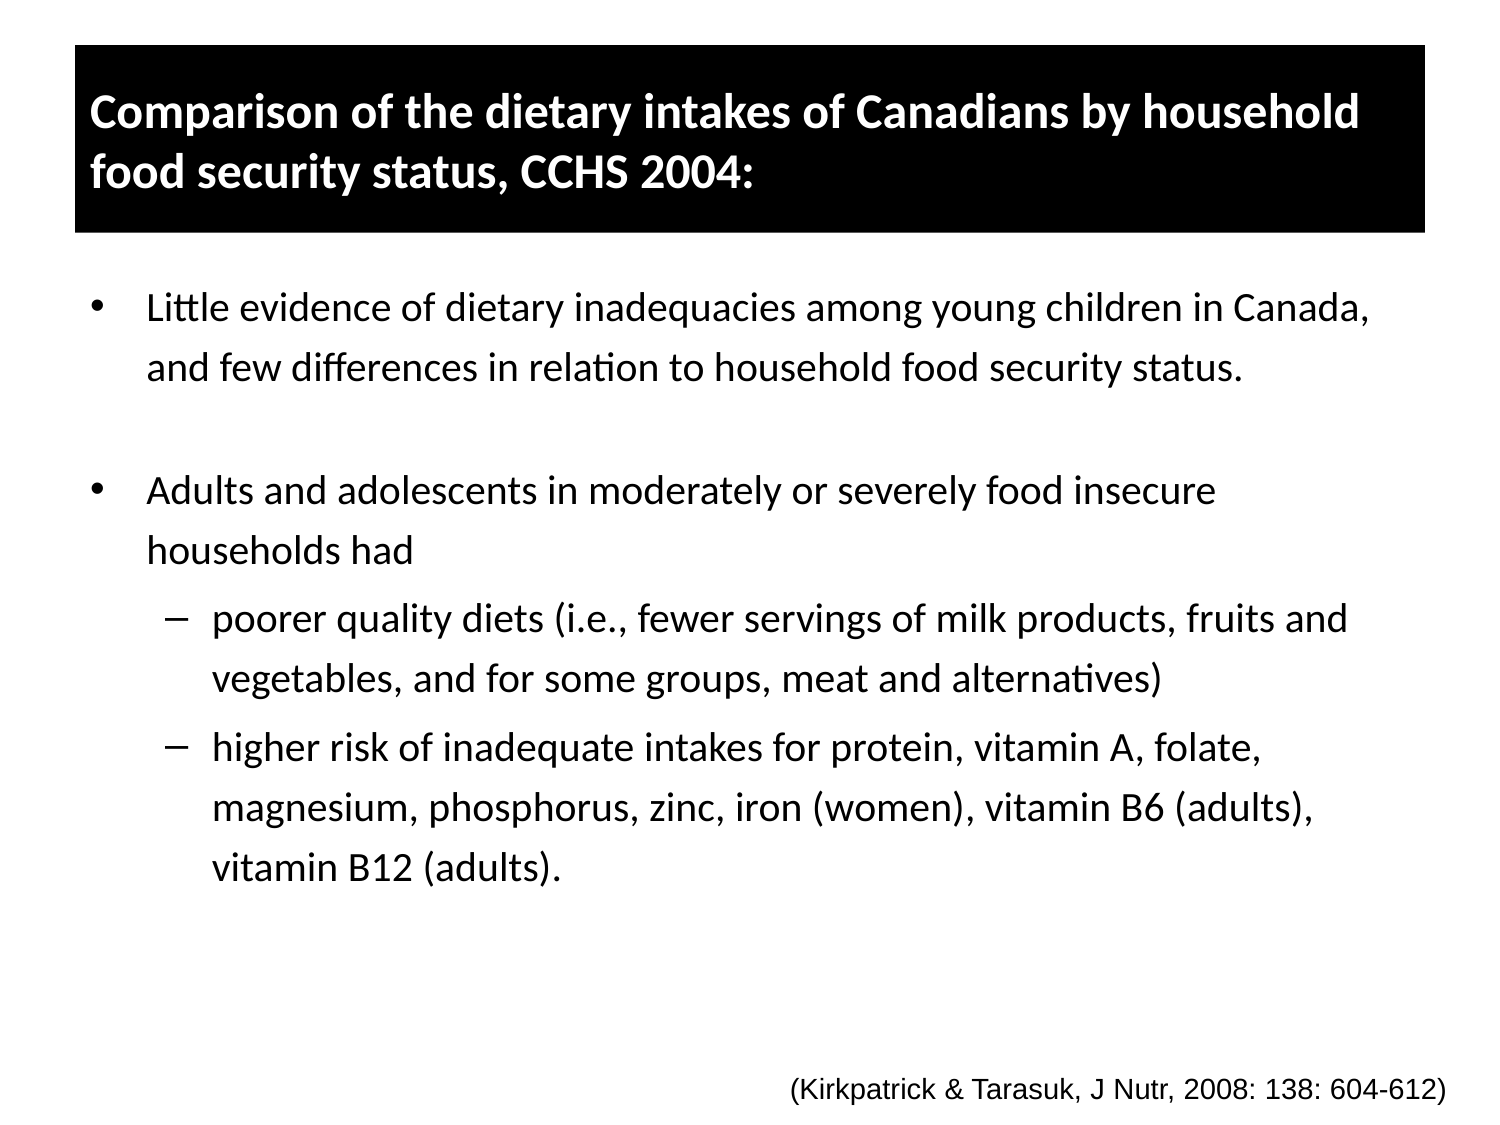

# Comparison of the dietary intakes of Canadians by household food security status, CCHS 2004:
Little evidence of dietary inadequacies among young children in Canada, and few differences in relation to household food security status.
Adults and adolescents in moderately or severely food insecure households had
poorer quality diets (i.e., fewer servings of milk products, fruits and vegetables, and for some groups, meat and alternatives)
higher risk of inadequate intakes for protein, vitamin A, folate, magnesium, phosphorus, zinc, iron (women), vitamin B6 (adults), vitamin B12 (adults).
(Kirkpatrick & Tarasuk, J Nutr, 2008: 138: 604-612)